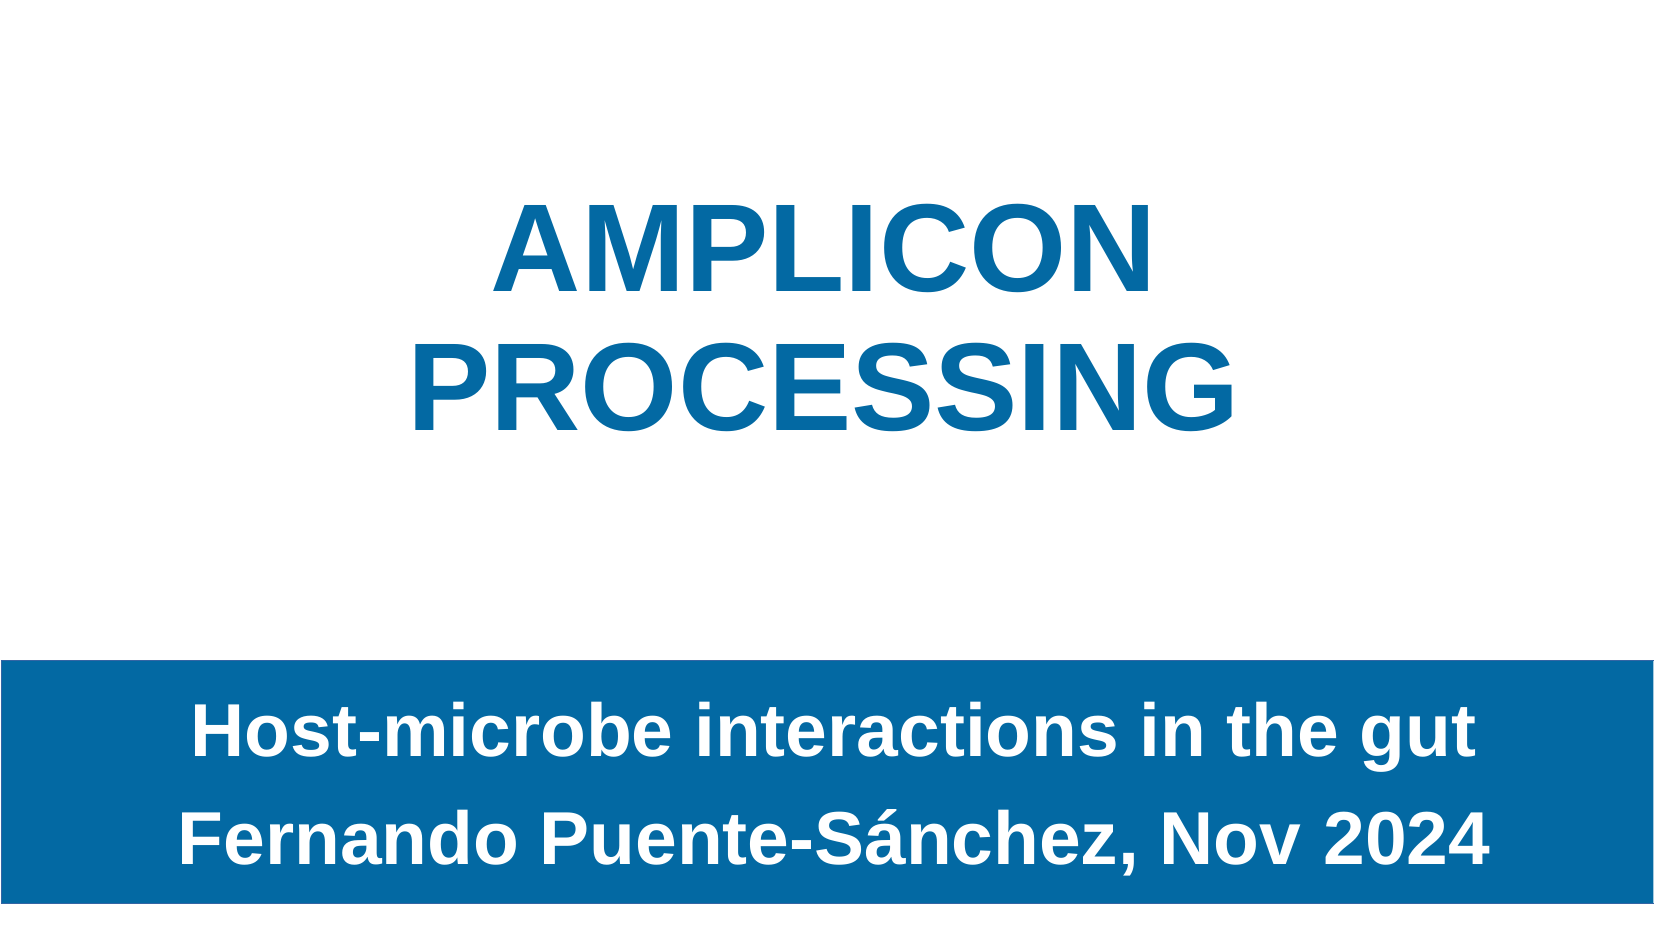

AMPLICON PROCESSING
Host-microbe interactions in the gut
Fernando Puente-Sánchez, Nov 2024